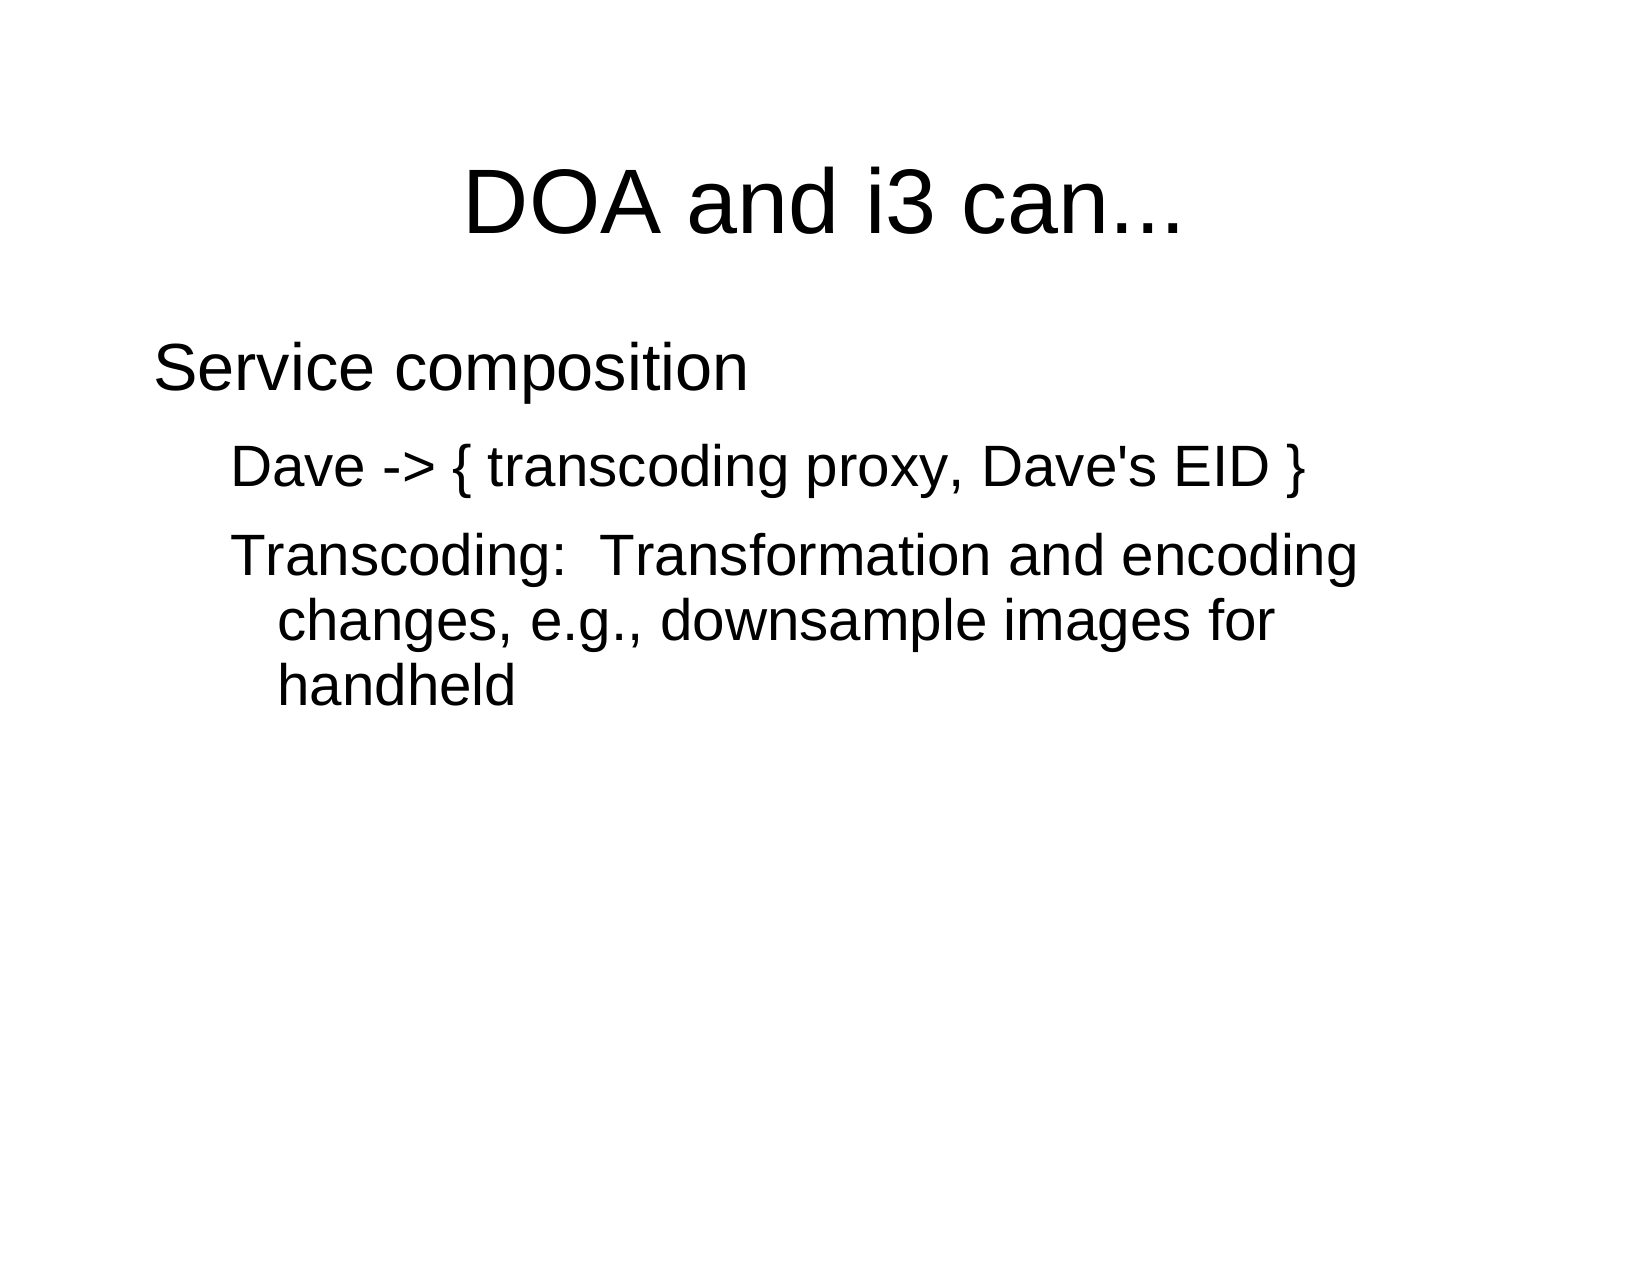

# DOA and i3 can...
Service composition
Dave -> { transcoding proxy, Dave's EID }
Transcoding: Transformation and encoding changes, e.g., downsample images for handheld